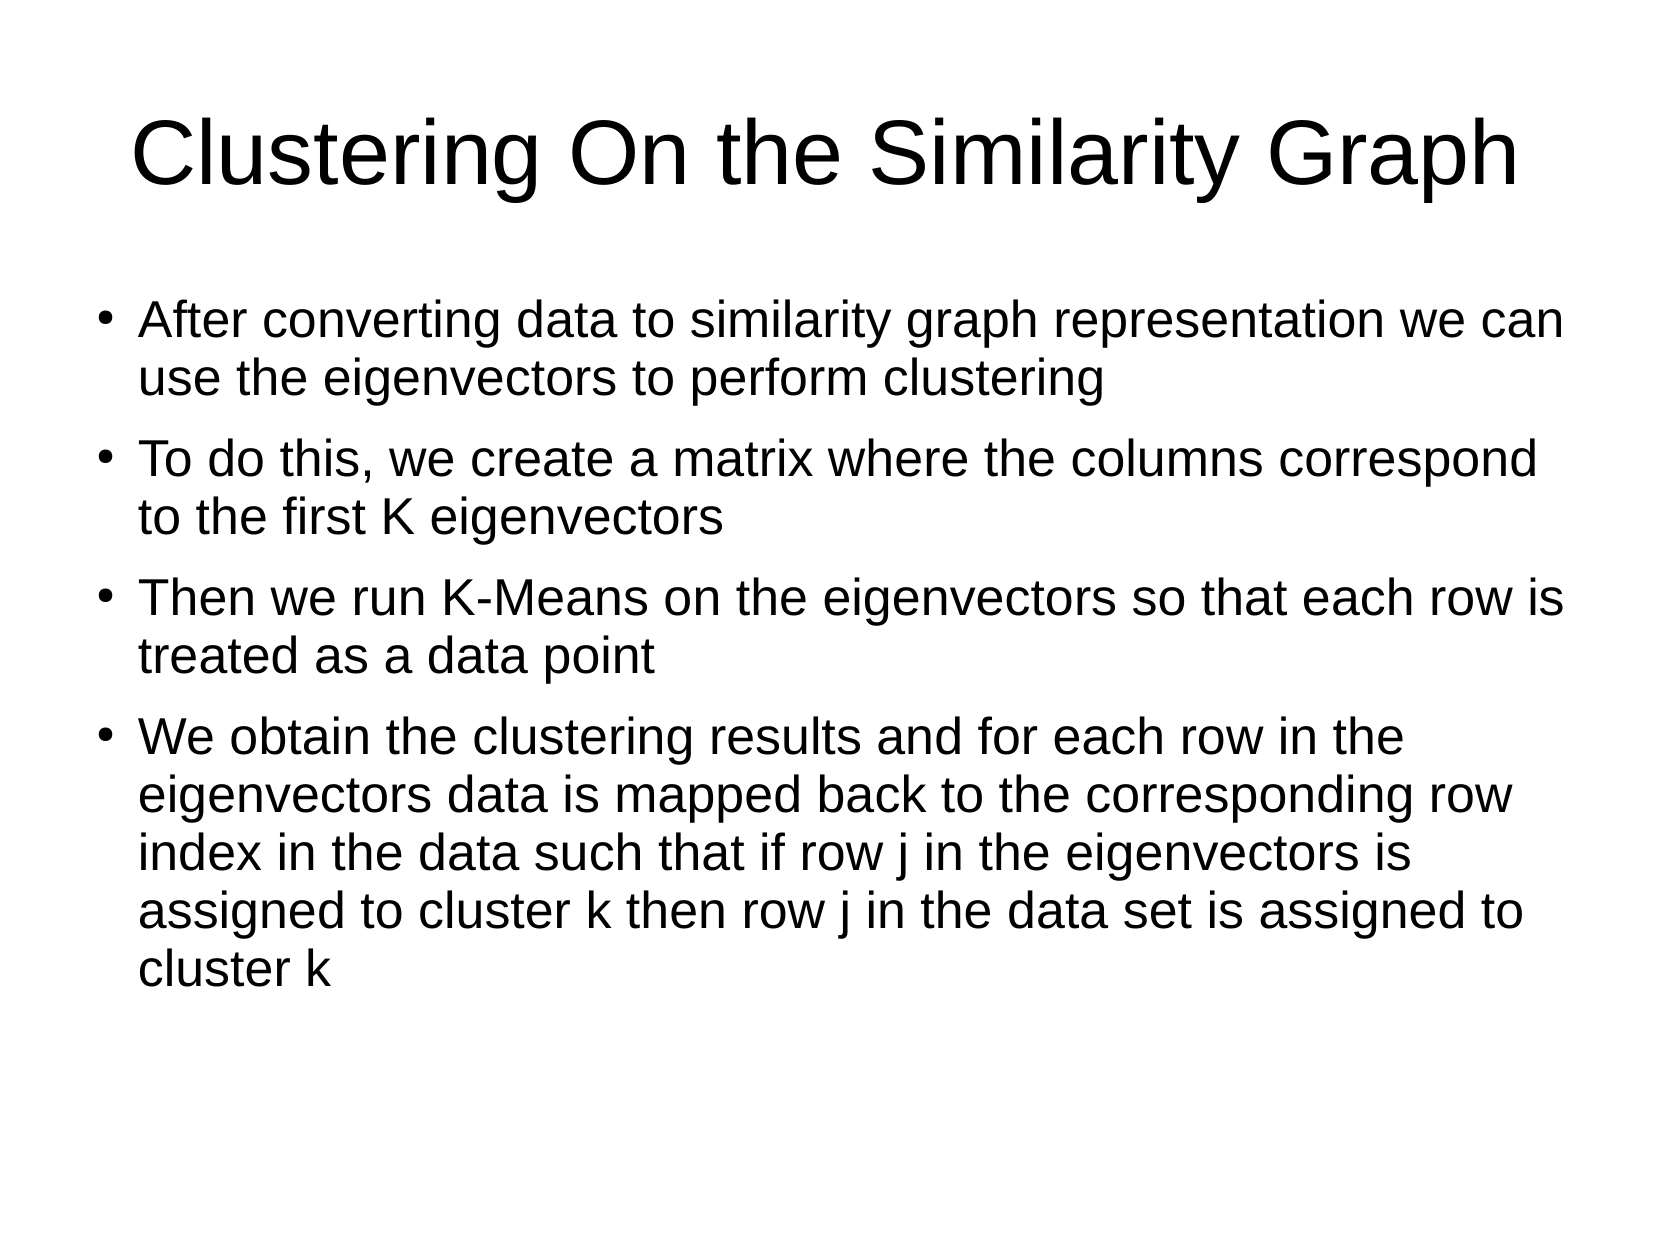

# Clustering On the Similarity Graph
After converting data to similarity graph representation we can use the eigenvectors to perform clustering
To do this, we create a matrix where the columns correspond to the first K eigenvectors
Then we run K-Means on the eigenvectors so that each row is treated as a data point
We obtain the clustering results and for each row in the eigenvectors data is mapped back to the corresponding row index in the data such that if row j in the eigenvectors is assigned to cluster k then row j in the data set is assigned to cluster k